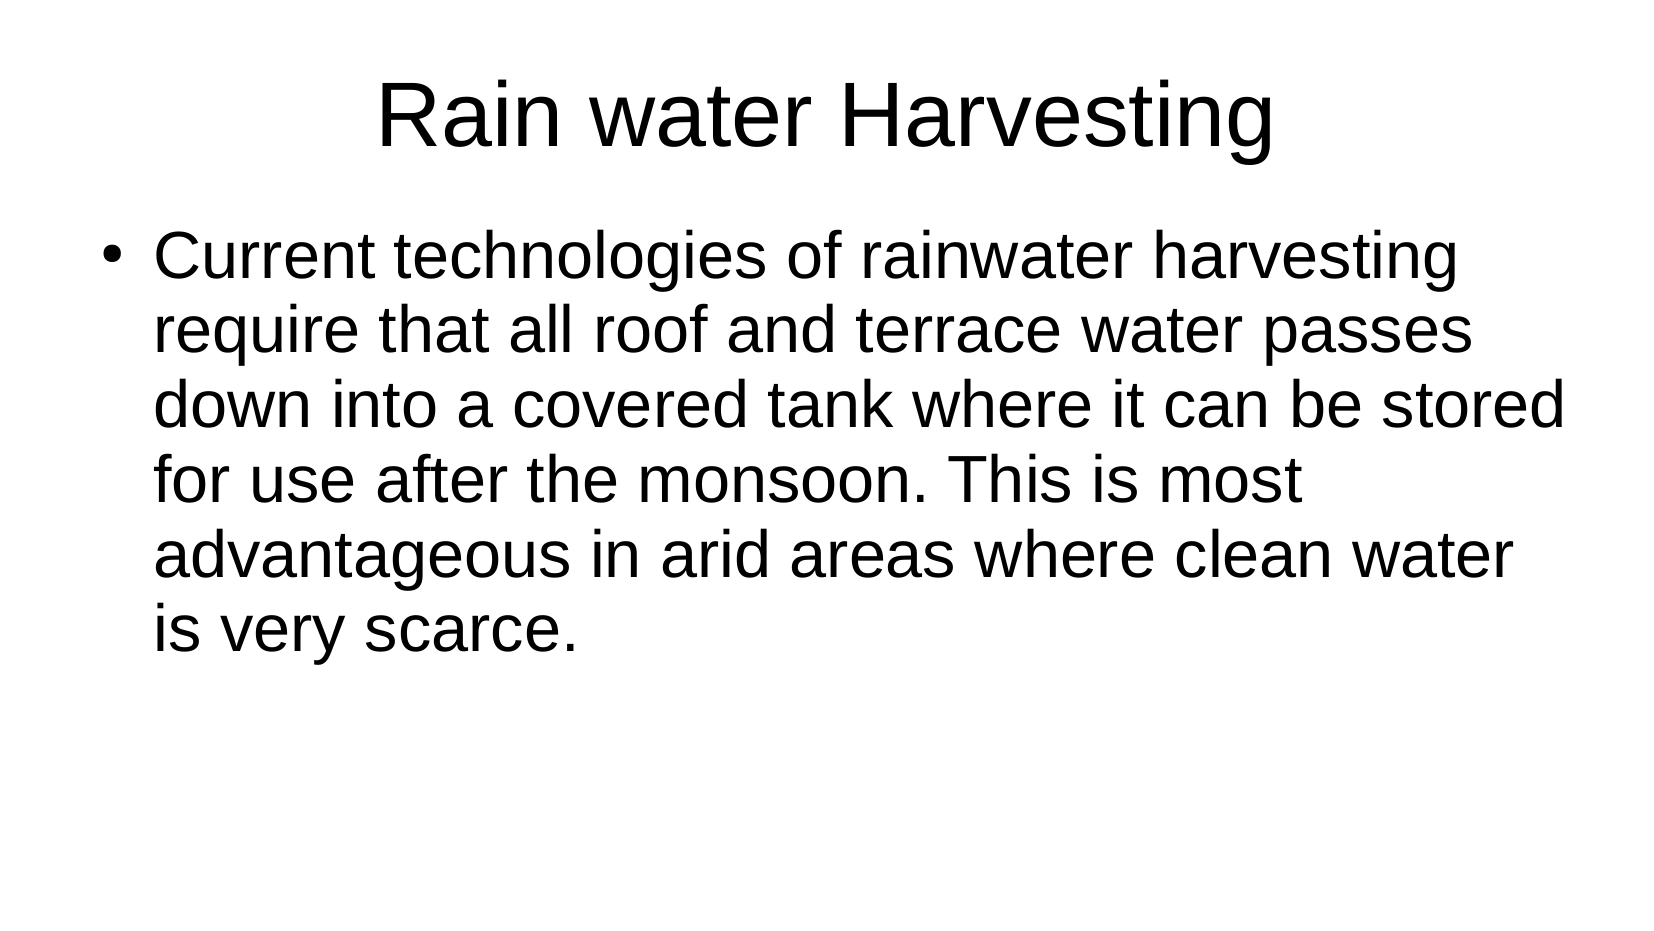

# Rain water Harvesting
Current technologies of rainwater harvesting require that all roof and terrace water passes down into a covered tank where it can be stored for use after the monsoon. This is most advantageous in arid areas where clean water is very scarce.